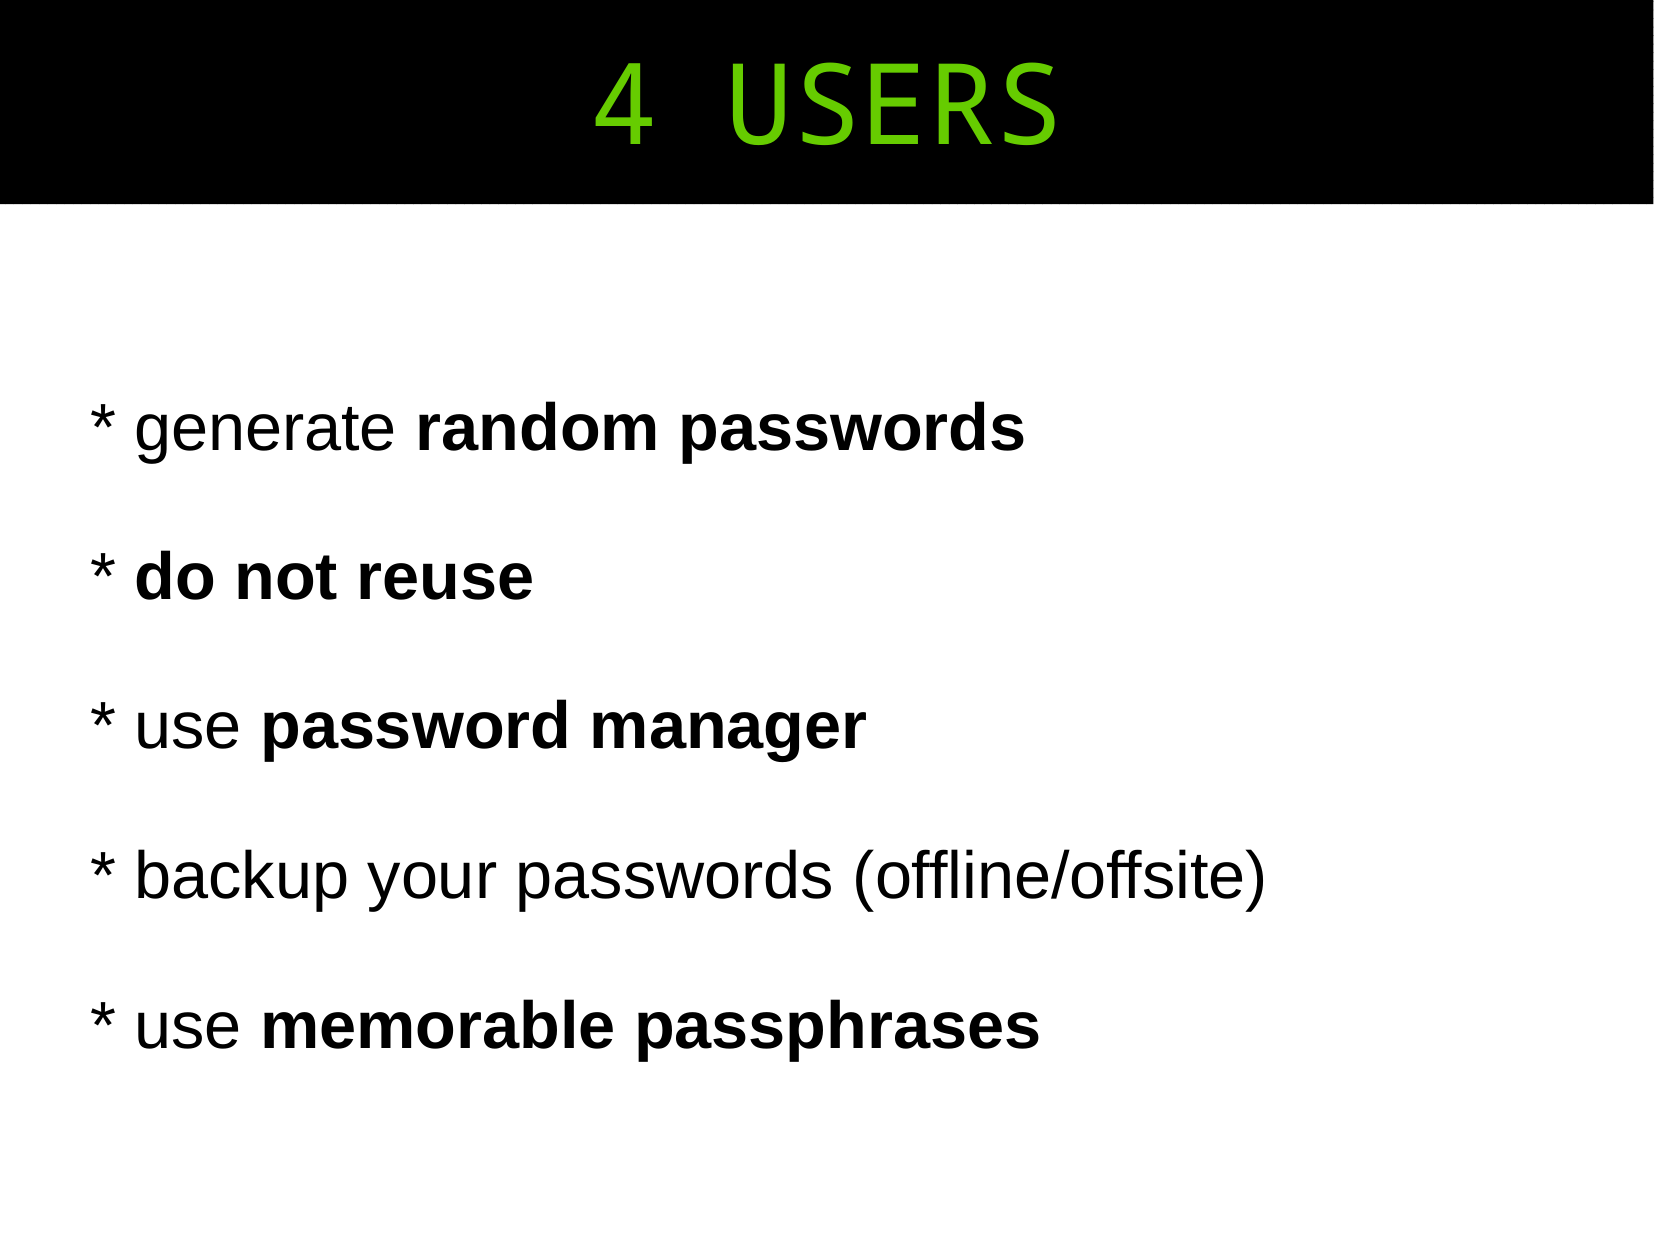

# 4 USERS
* generate random passwords
* do not reuse
* use password manager
* backup your passwords (offline/offsite)
* use memorable passphrases